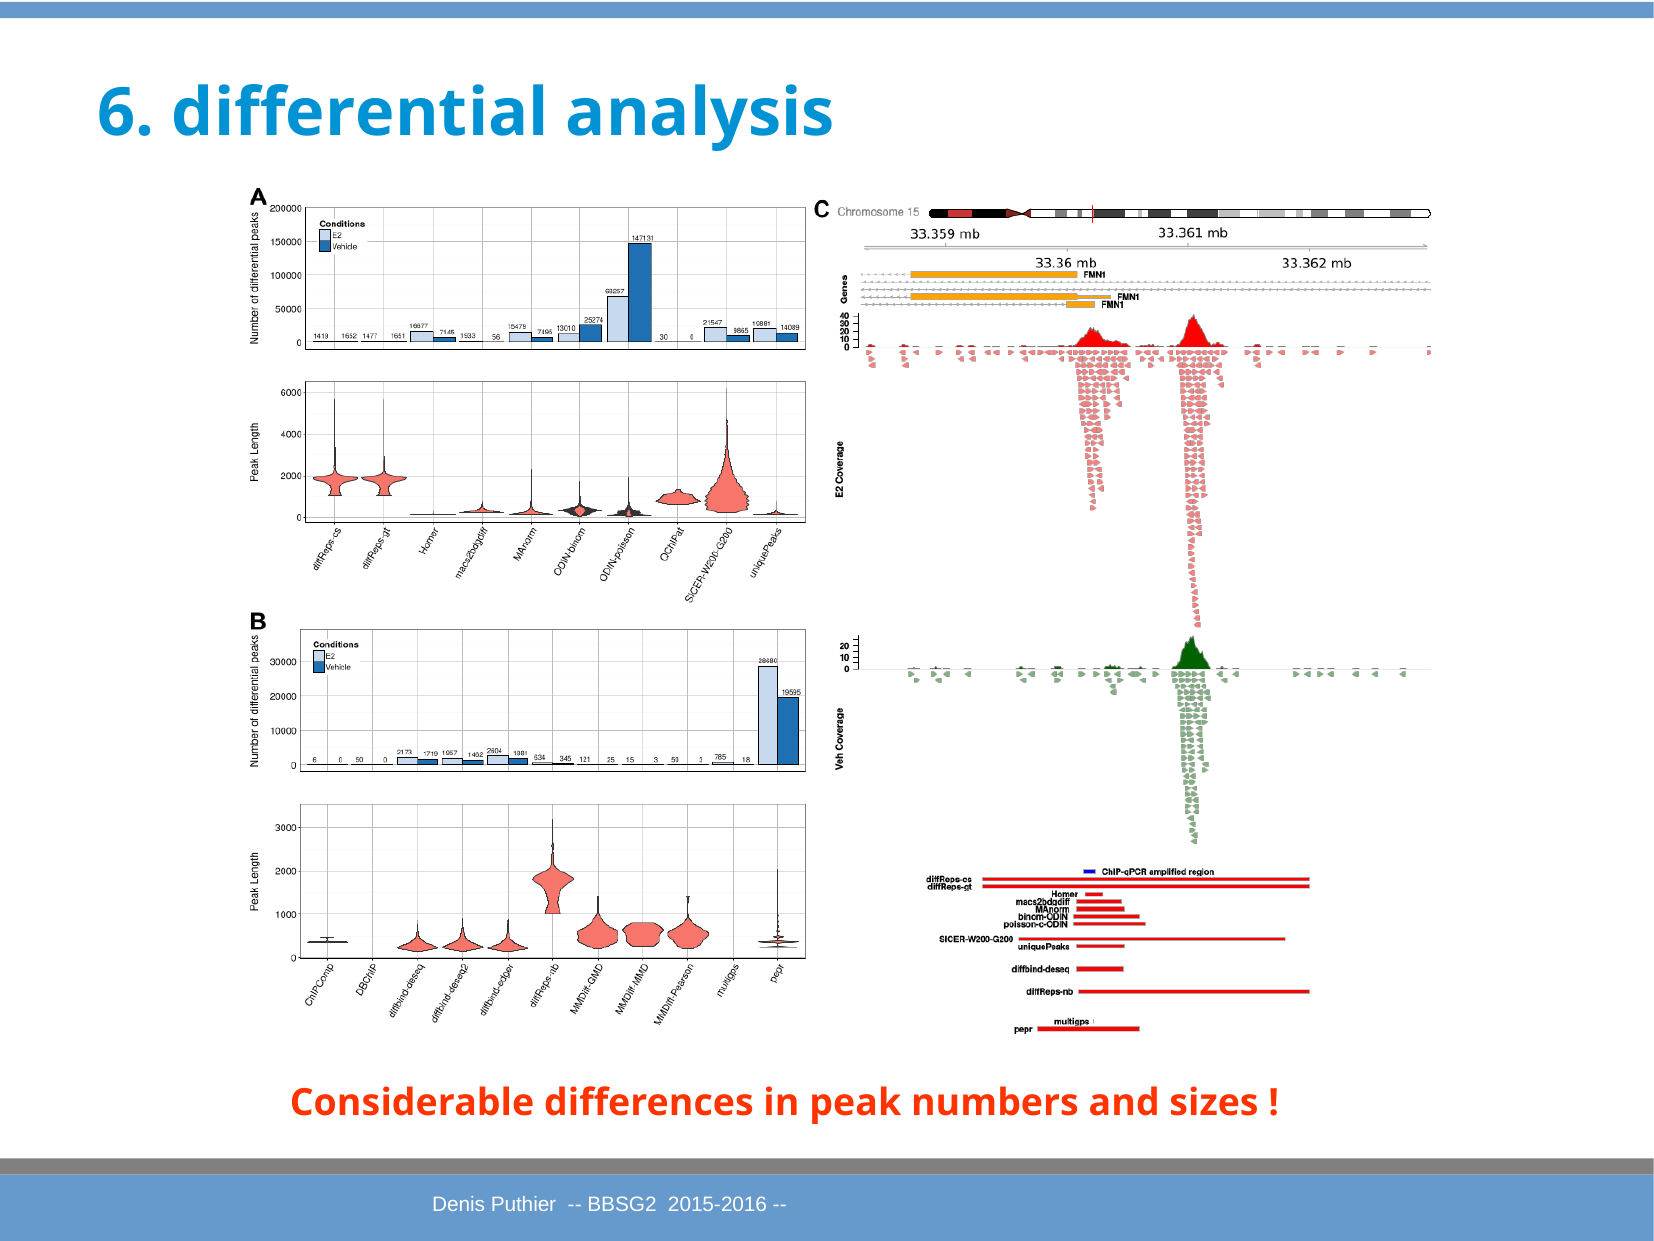

# 6. differential analysis
Considerable differences in peak numbers and sizes !